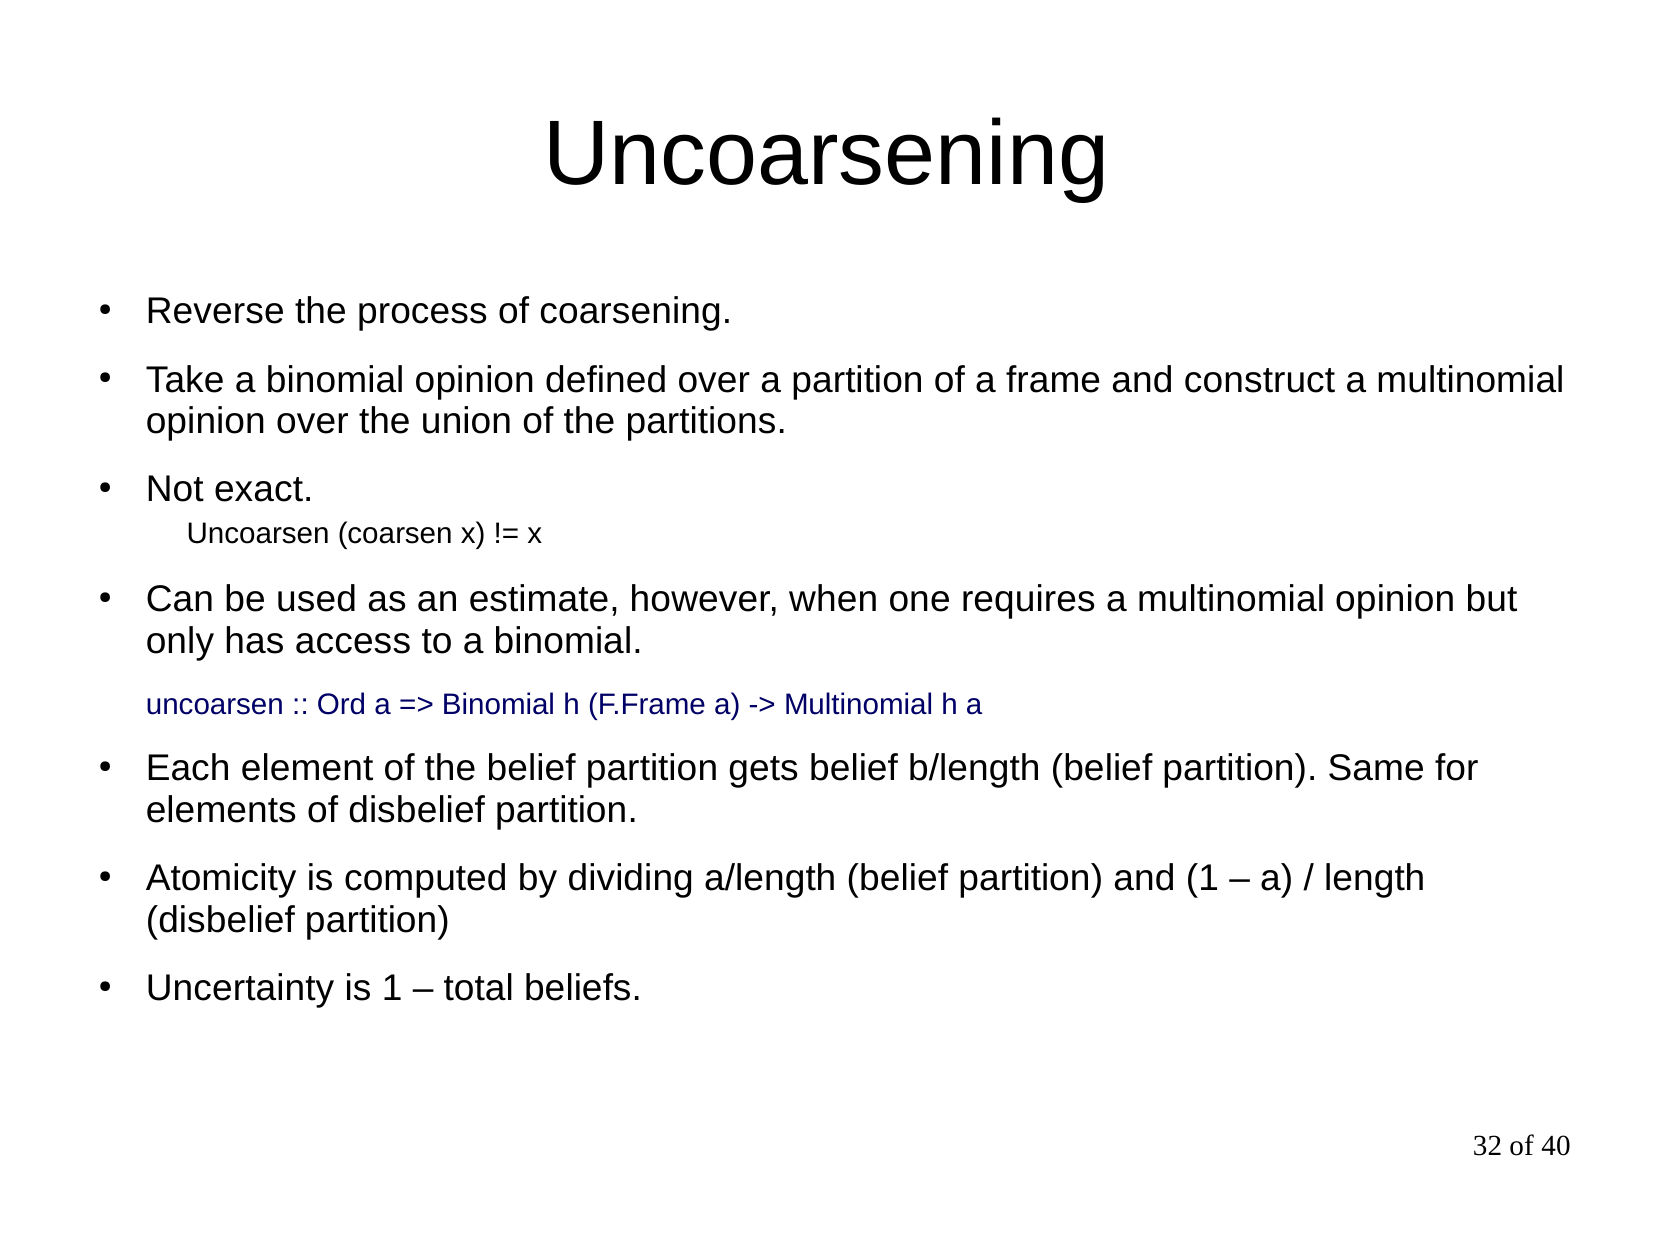

# Uncoarsening
Reverse the process of coarsening.
Take a binomial opinion defined over a partition of a frame and construct a multinomial opinion over the union of the partitions.
Not exact.
 Uncoarsen (coarsen x) != x
Can be used as an estimate, however, when one requires a multinomial opinion but only has access to a binomial.
uncoarsen :: Ord a => Binomial h (F.Frame a) -> Multinomial h a
Each element of the belief partition gets belief b/length (belief partition). Same for elements of disbelief partition.
Atomicity is computed by dividing a/length (belief partition) and (1 – a) / length (disbelief partition)
Uncertainty is 1 – total beliefs.
32